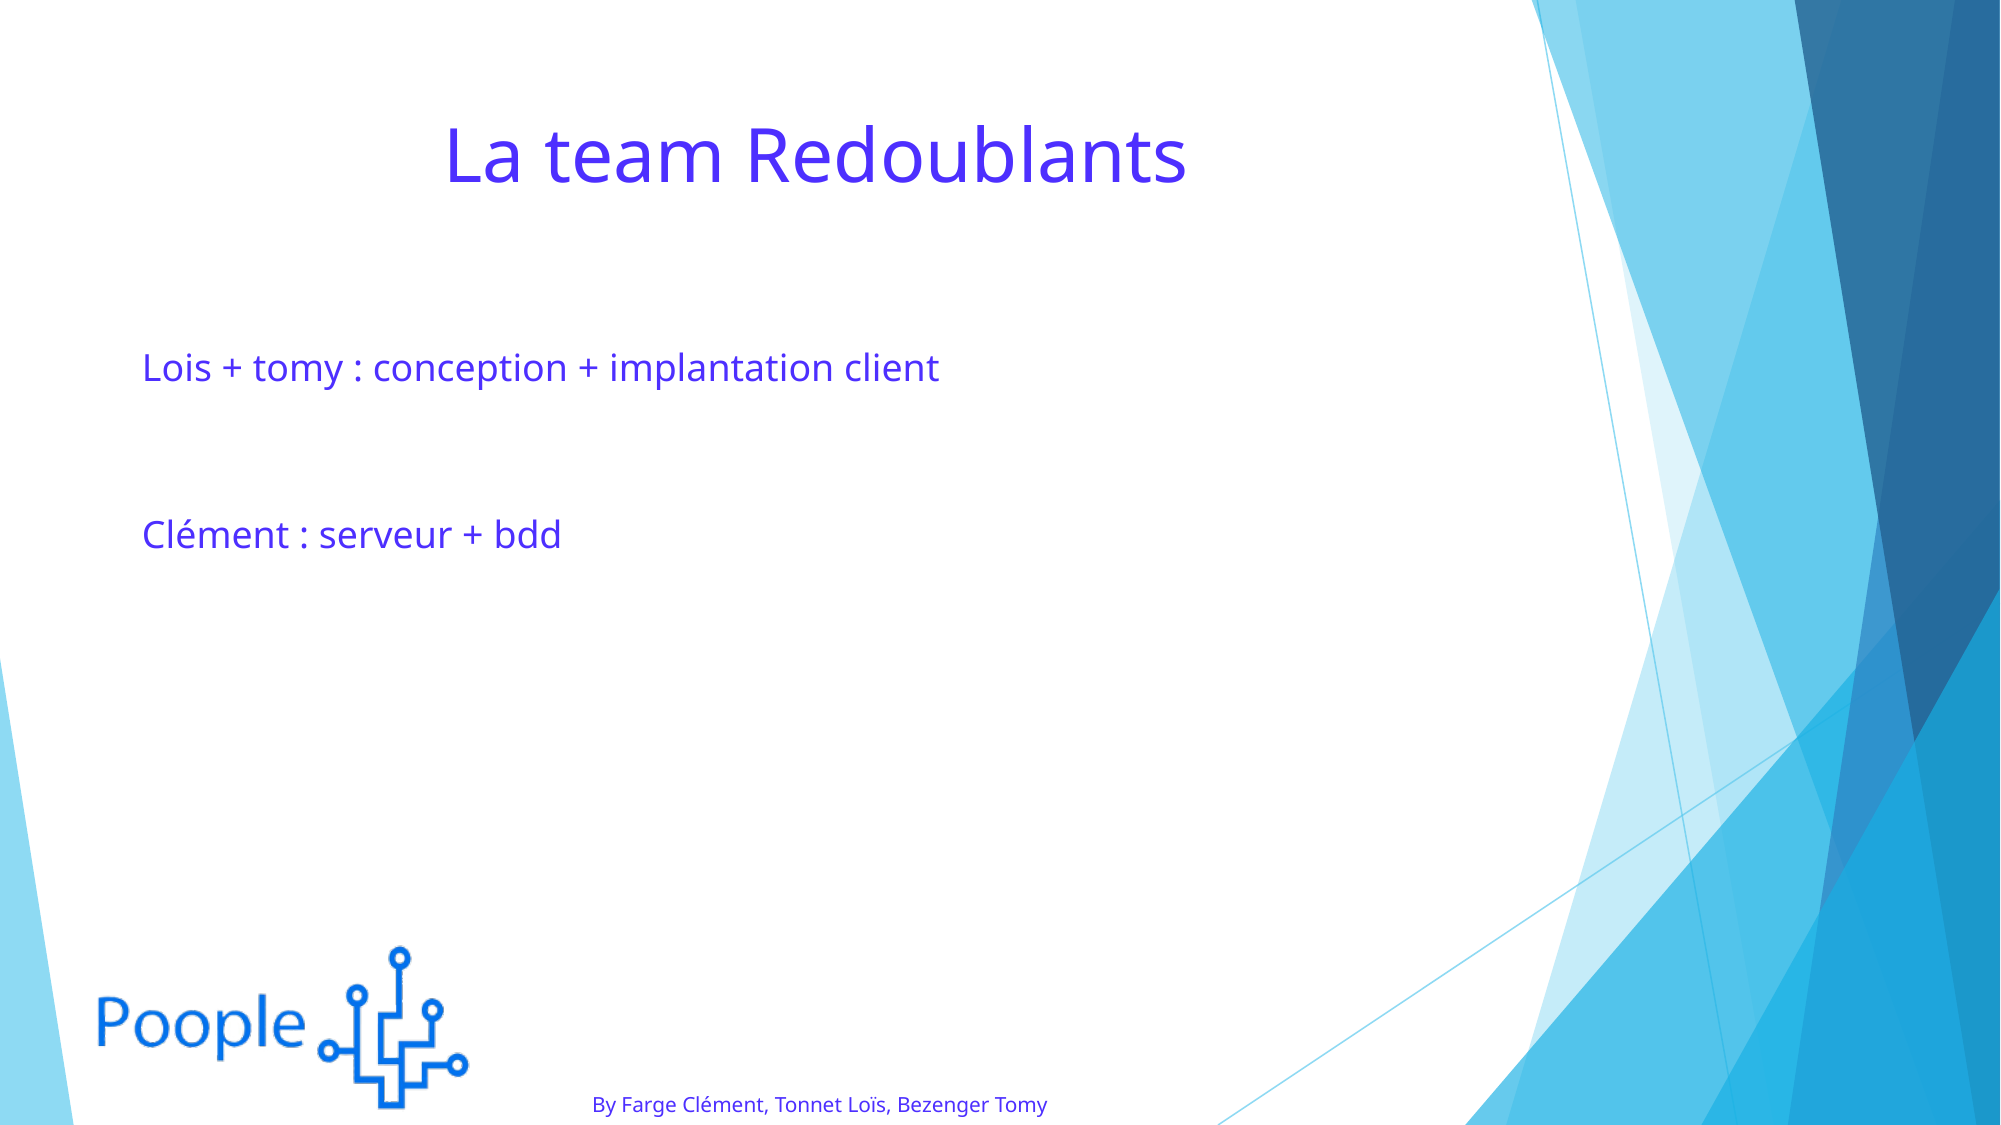

# La team Redoublants
Lois + tomy : conception + implantation client
Clément : serveur + bdd
By Farge Clément, Tonnet Loïs, Bezenger Tomy